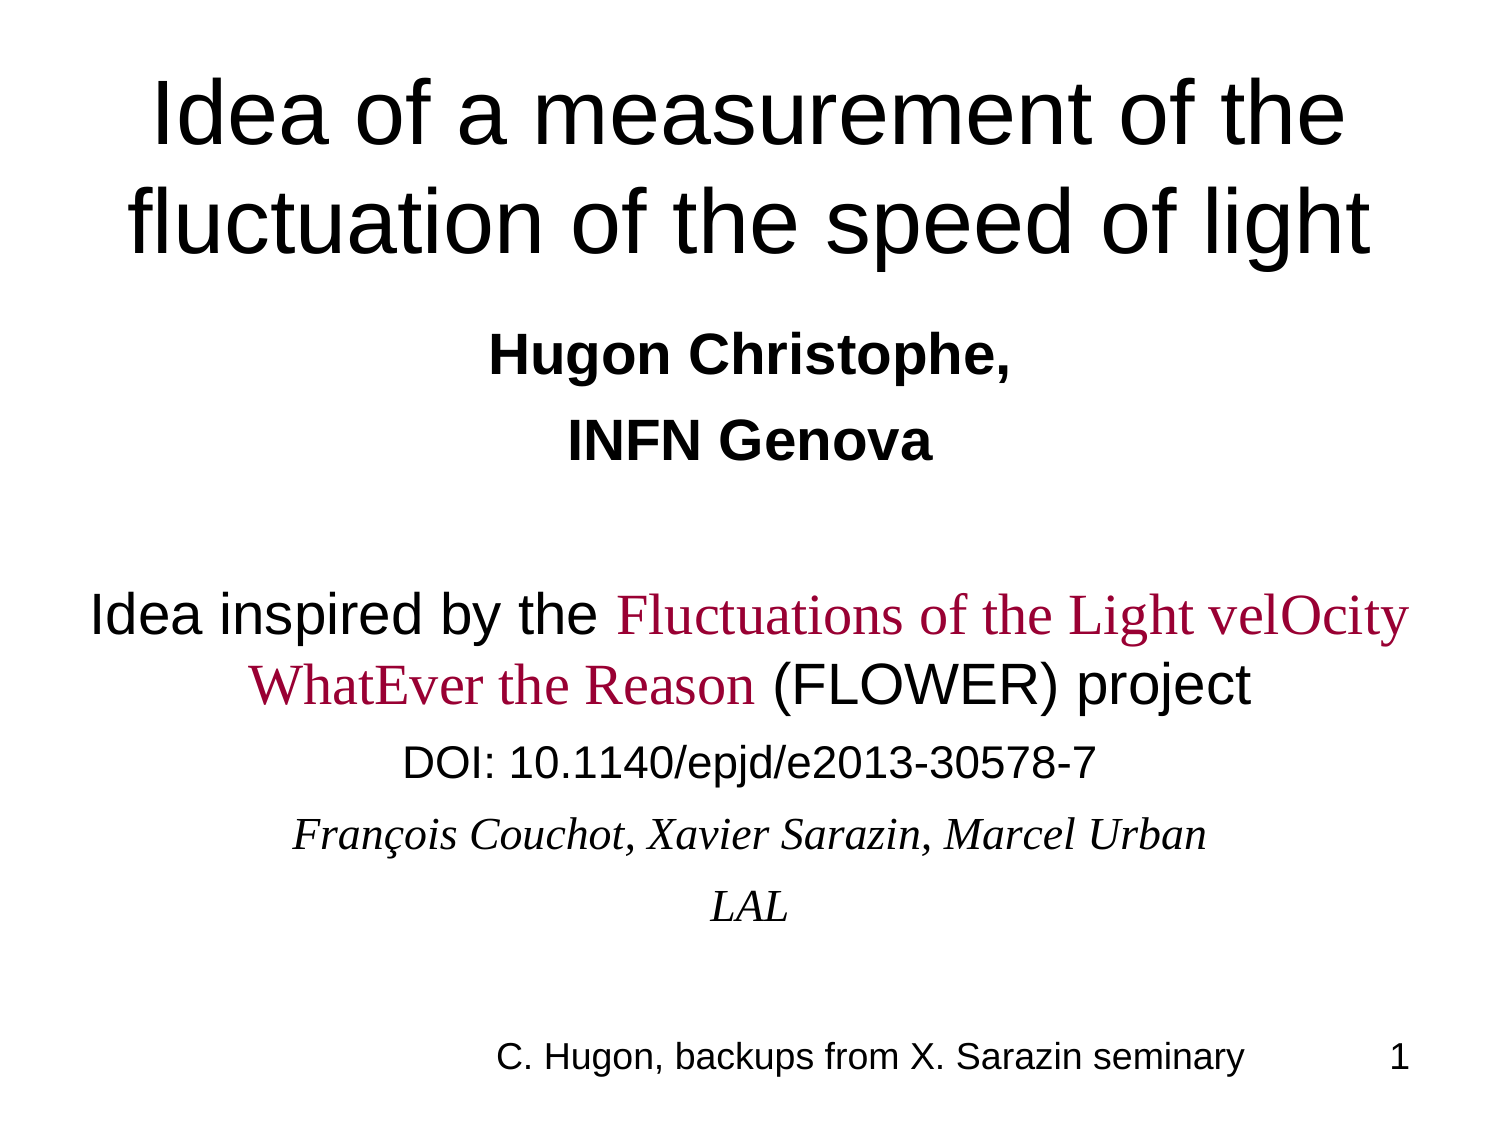

# Idea of a measurement of the fluctuation of the speed of light
Hugon Christophe,
INFN Genova
Idea inspired by the Fluctuations of the Light velOcity WhatEver the Reason (FLOWER) project
DOI: 10.1140/epjd/e2013-30578-7
François Couchot, Xavier Sarazin, Marcel Urban
LAL
C. Hugon, backups from X. Sarazin seminary
1